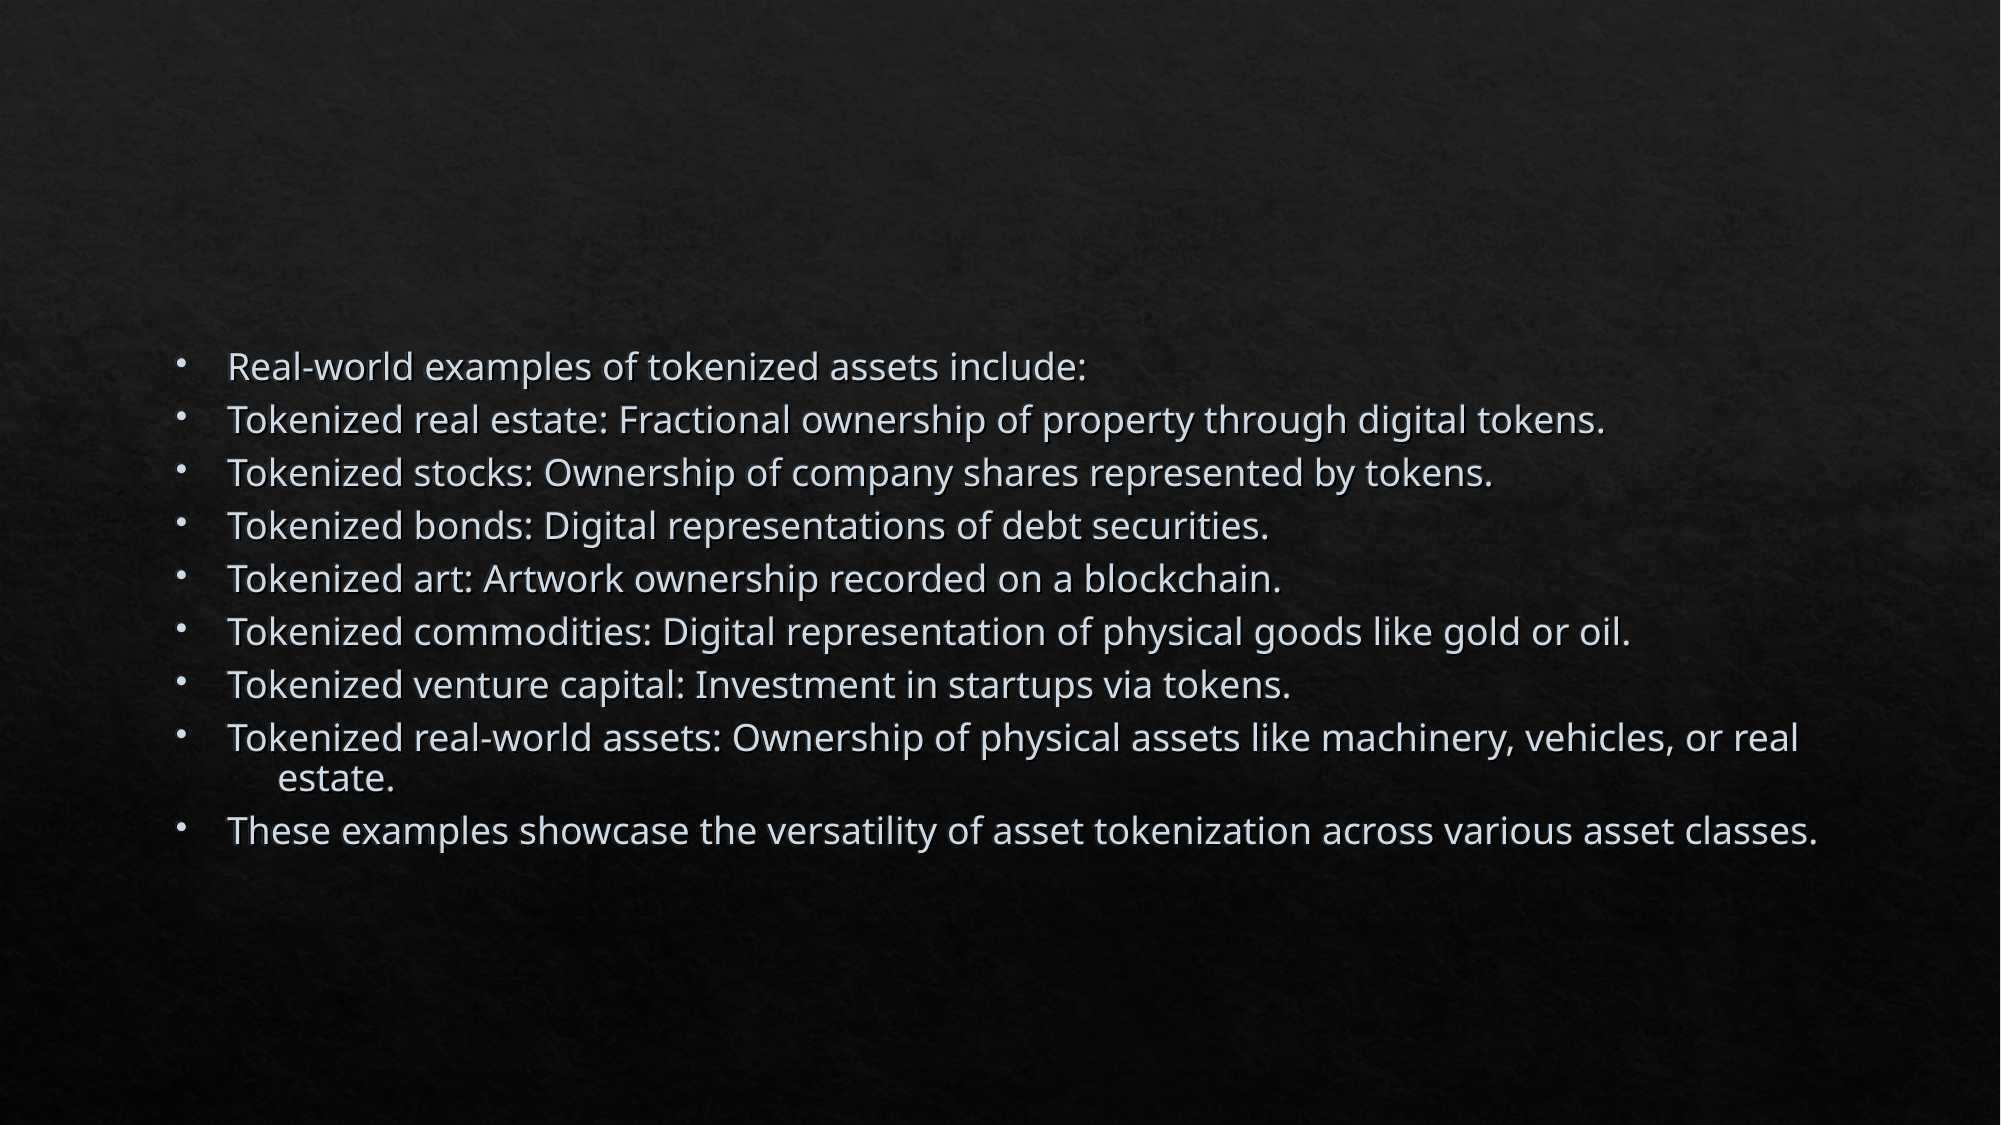

#
Real-world examples of tokenized assets include:
Tokenized real estate: Fractional ownership of property through digital tokens.
Tokenized stocks: Ownership of company shares represented by tokens.
Tokenized bonds: Digital representations of debt securities.
Tokenized art: Artwork ownership recorded on a blockchain.
Tokenized commodities: Digital representation of physical goods like gold or oil.
Tokenized venture capital: Investment in startups via tokens.
Tokenized real-world assets: Ownership of physical assets like machinery, vehicles, or real estate.
These examples showcase the versatility of asset tokenization across various asset classes.